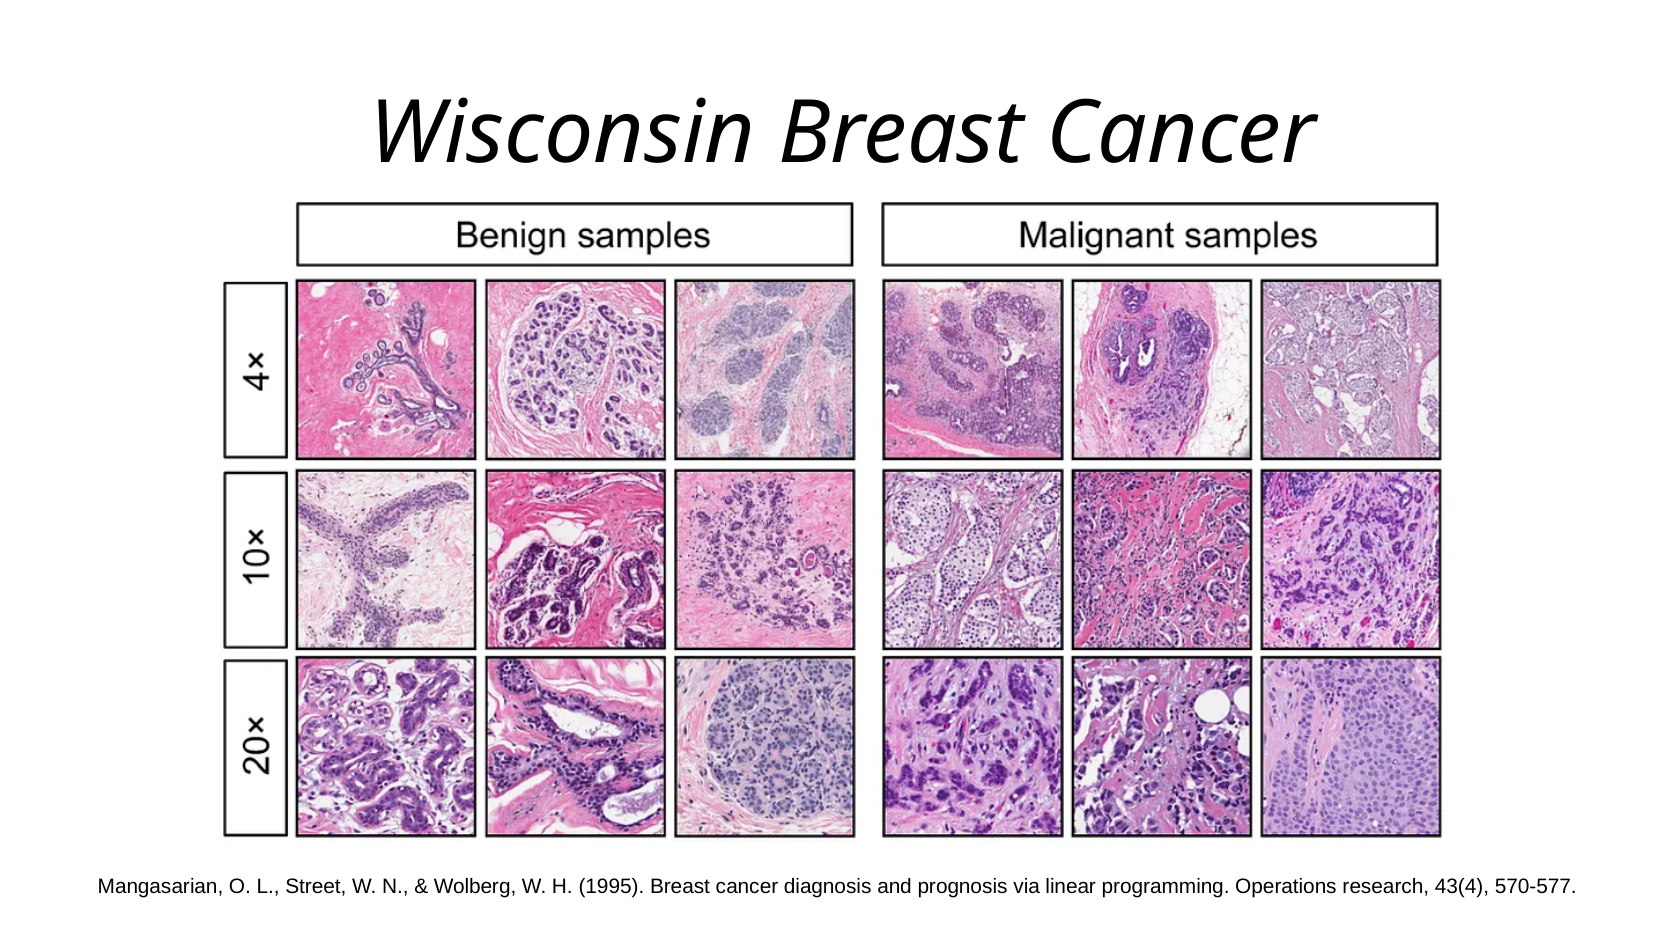

Wisconsin Breast Cancer Dataset
Mangasarian, O. L., Street, W. N., & Wolberg, W. H. (1995). Breast cancer diagnosis and prognosis via linear programming. Operations research, 43(4), 570-577.